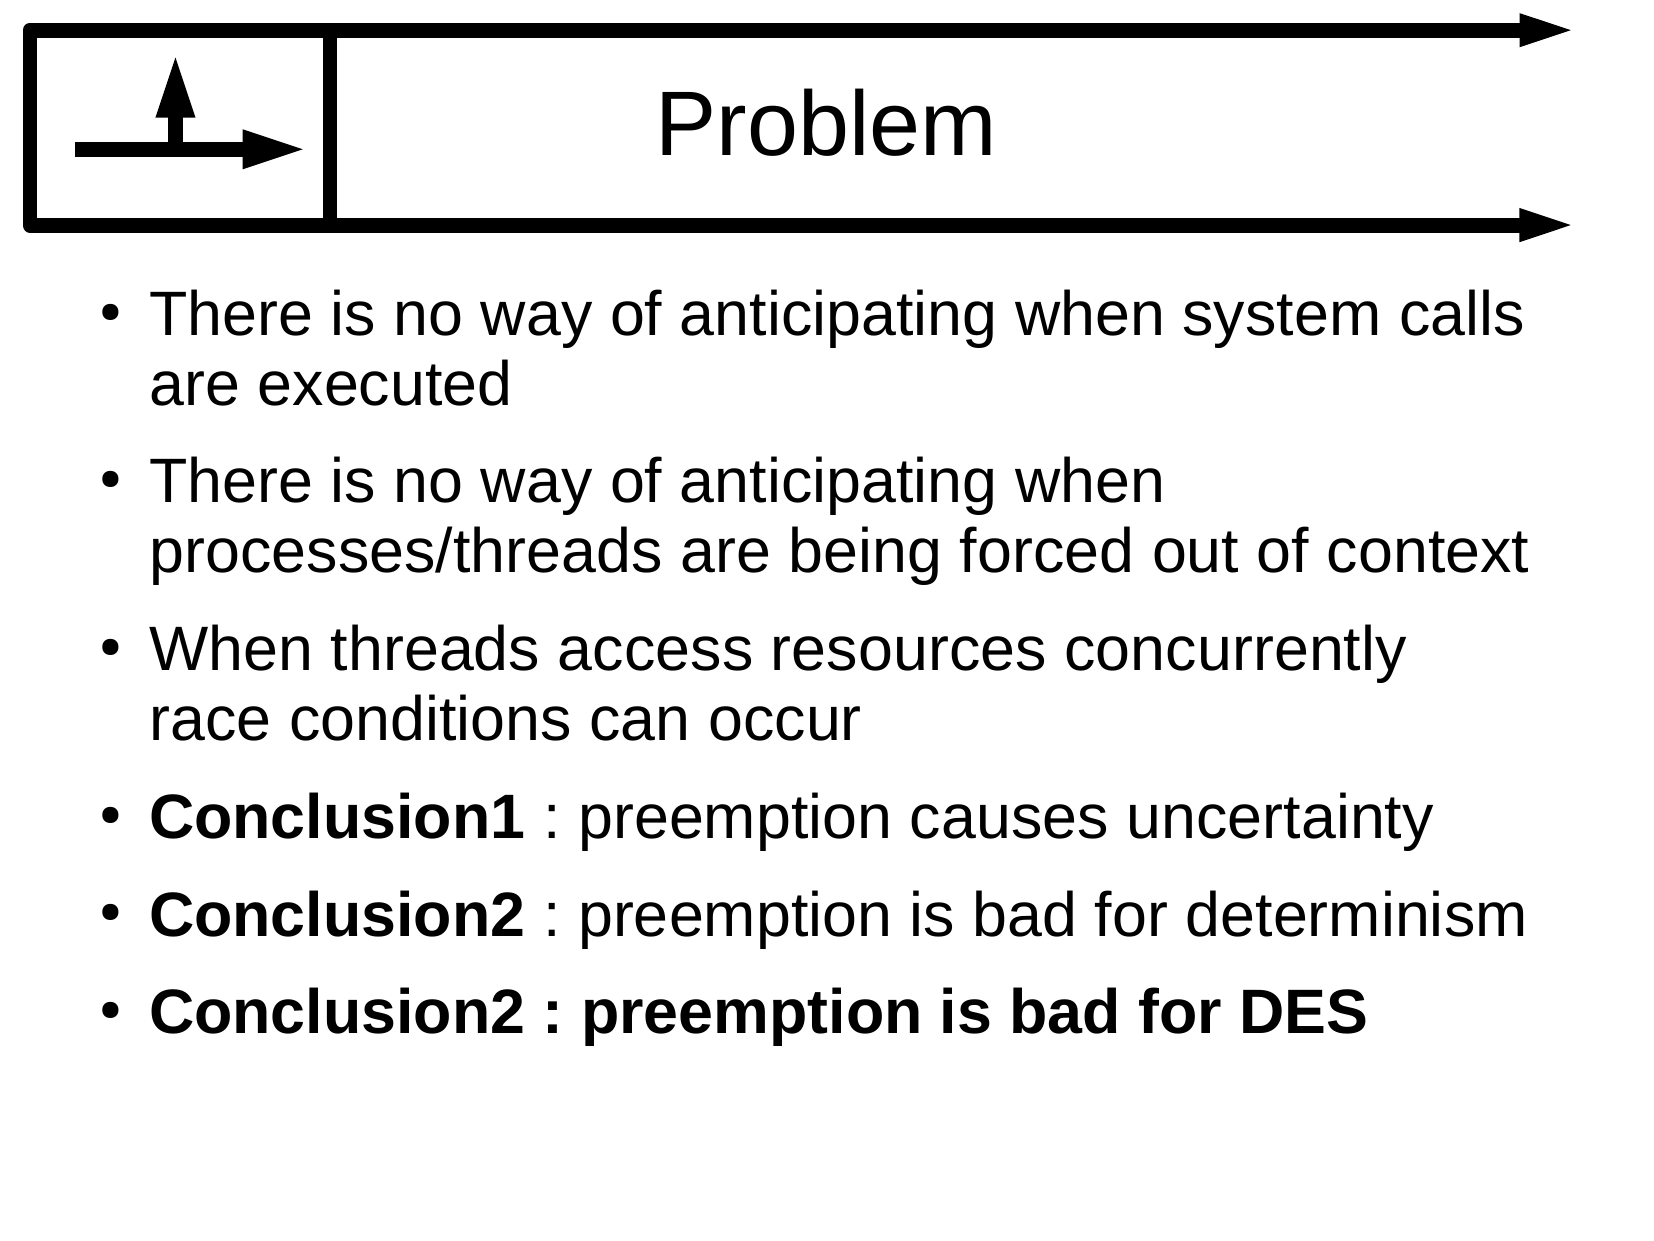

# Problem
There is no way of anticipating when system calls are executed
There is no way of anticipating when processes/threads are being forced out of context
When threads access resources concurrently race conditions can occur
Conclusion1 : preemption causes uncertainty
Conclusion2 : preemption is bad for determinism
Conclusion2 : preemption is bad for DES